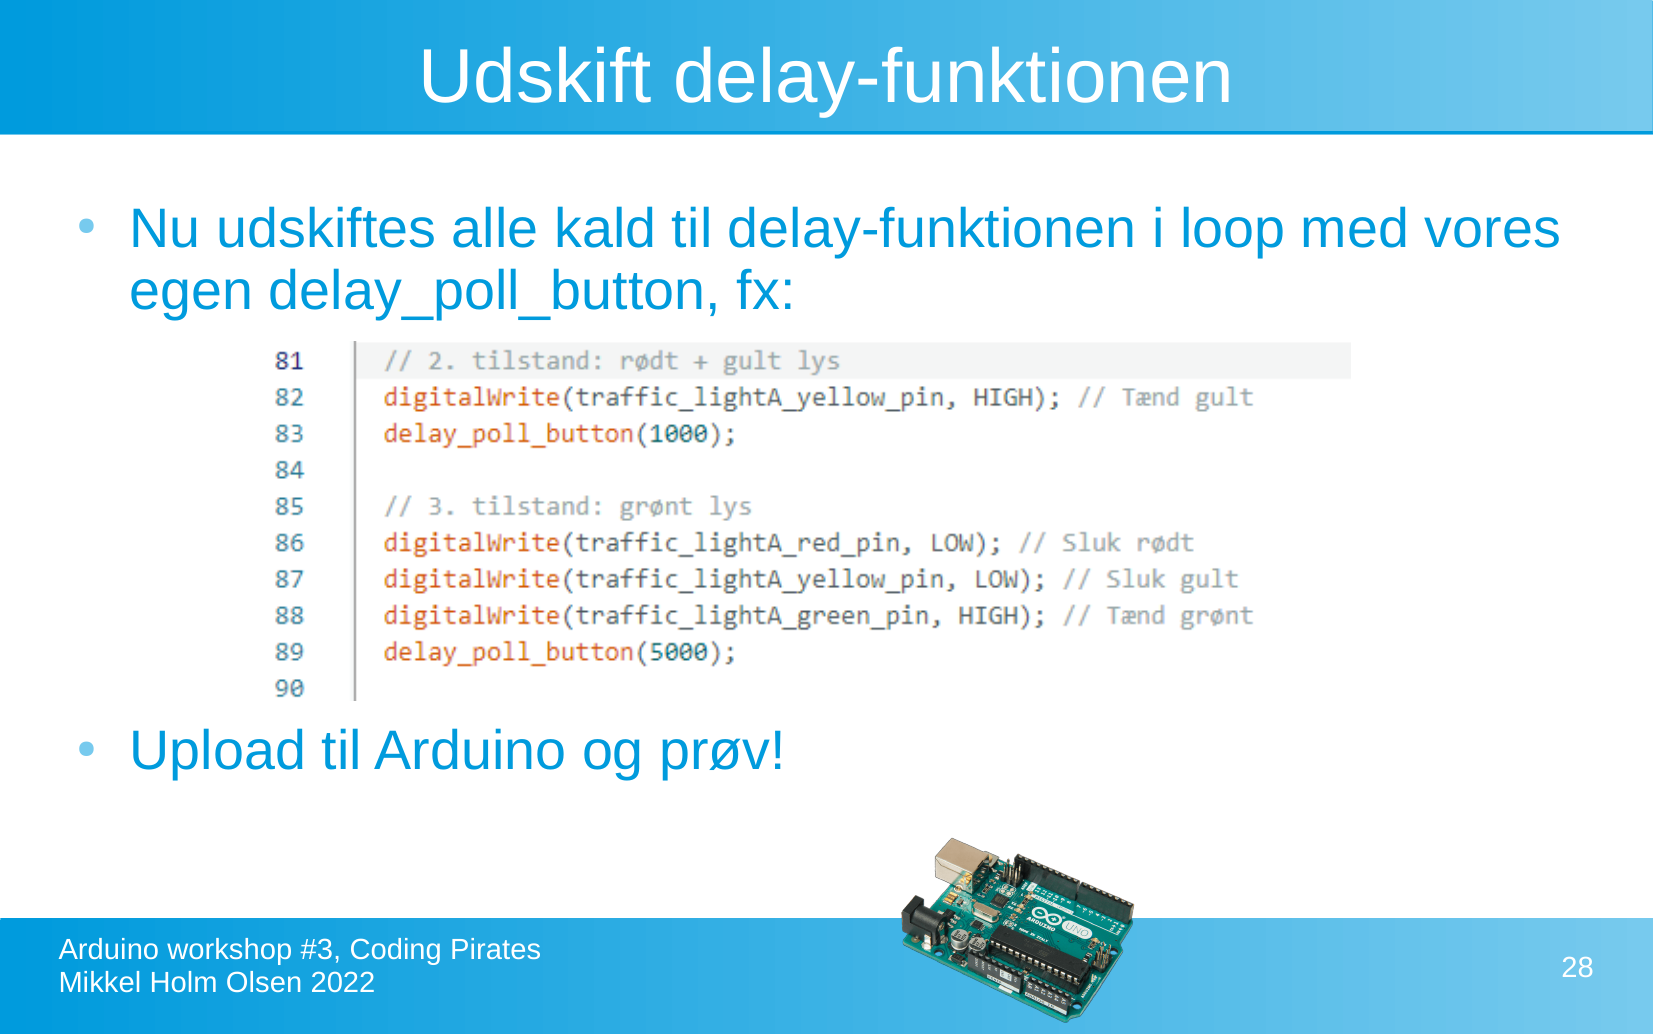

# Udskift delay-funktionen
Nu udskiftes alle kald til delay-funktionen i loop med vores egen delay_poll_button, fx:
Upload til Arduino og prøv!
28